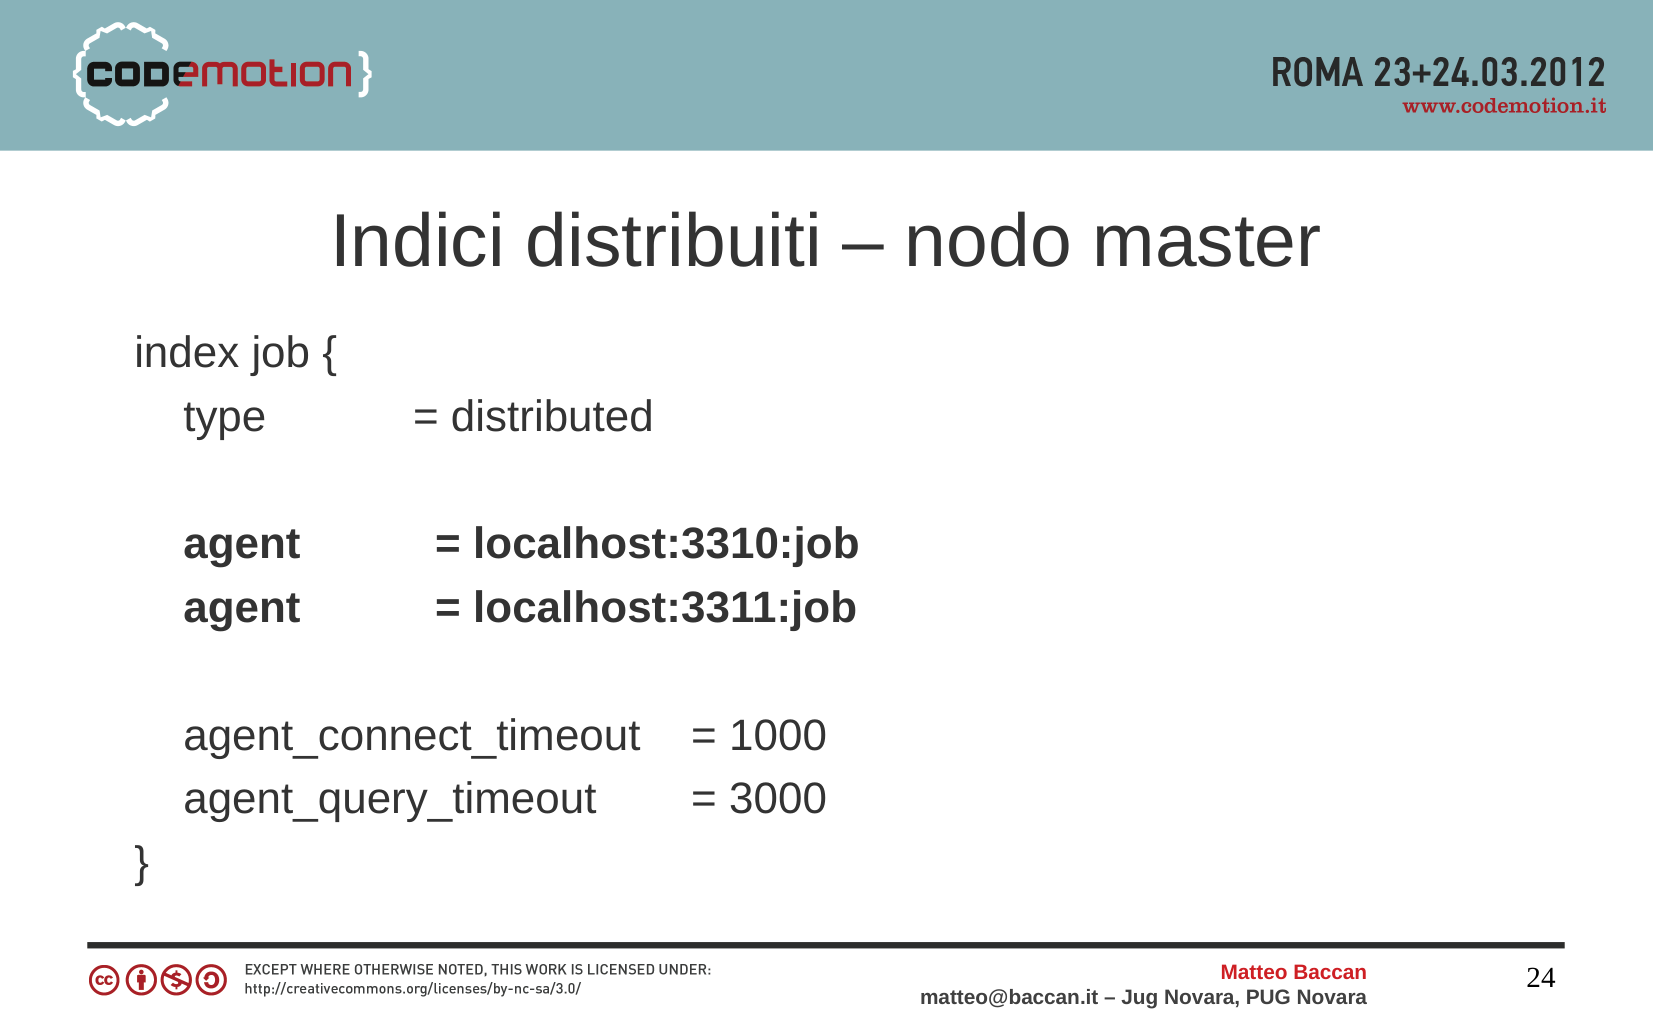

# Indici distribuiti – nodo master
index job {
 type = distributed
 agent = localhost:3310:job
 agent = localhost:3311:job
 agent_connect_timeout 	= 1000
 agent_query_timeout 	= 3000
}
24